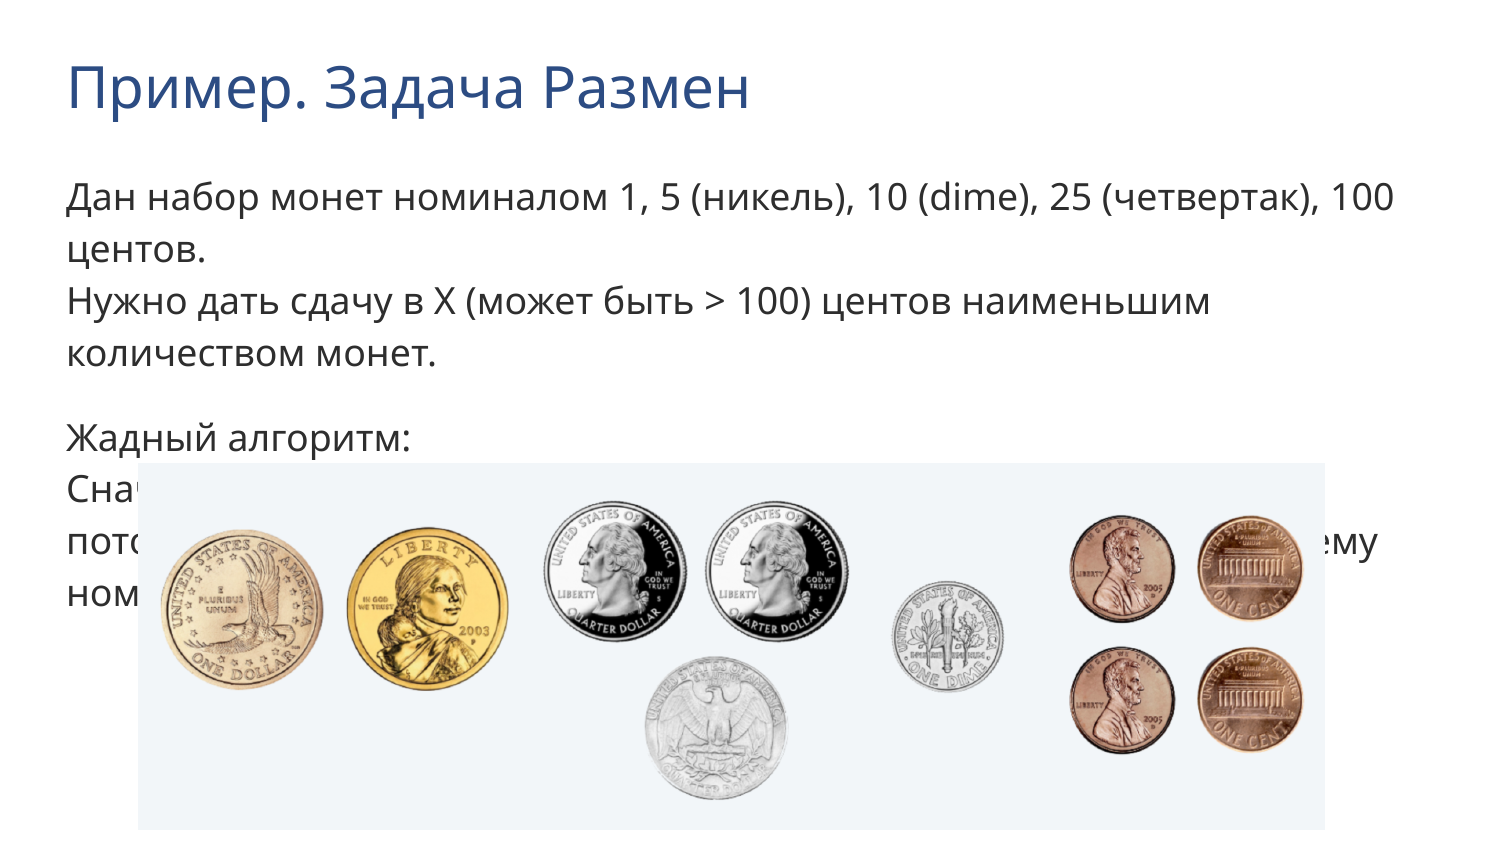

# Пример. Задача Размен
Дан набор монет номиналом 1, 5 (никель), 10 (dime), 25 (четвертак), 100 центов.
Нужно дать сдачу в X (может быть > 100) центов наименьшим количеством монет.
Жадный алгоритм:
Сначала определить количество монет большого номинала,
потом, если сумма X не получилась, перейти к следующему меньшему номиналу.